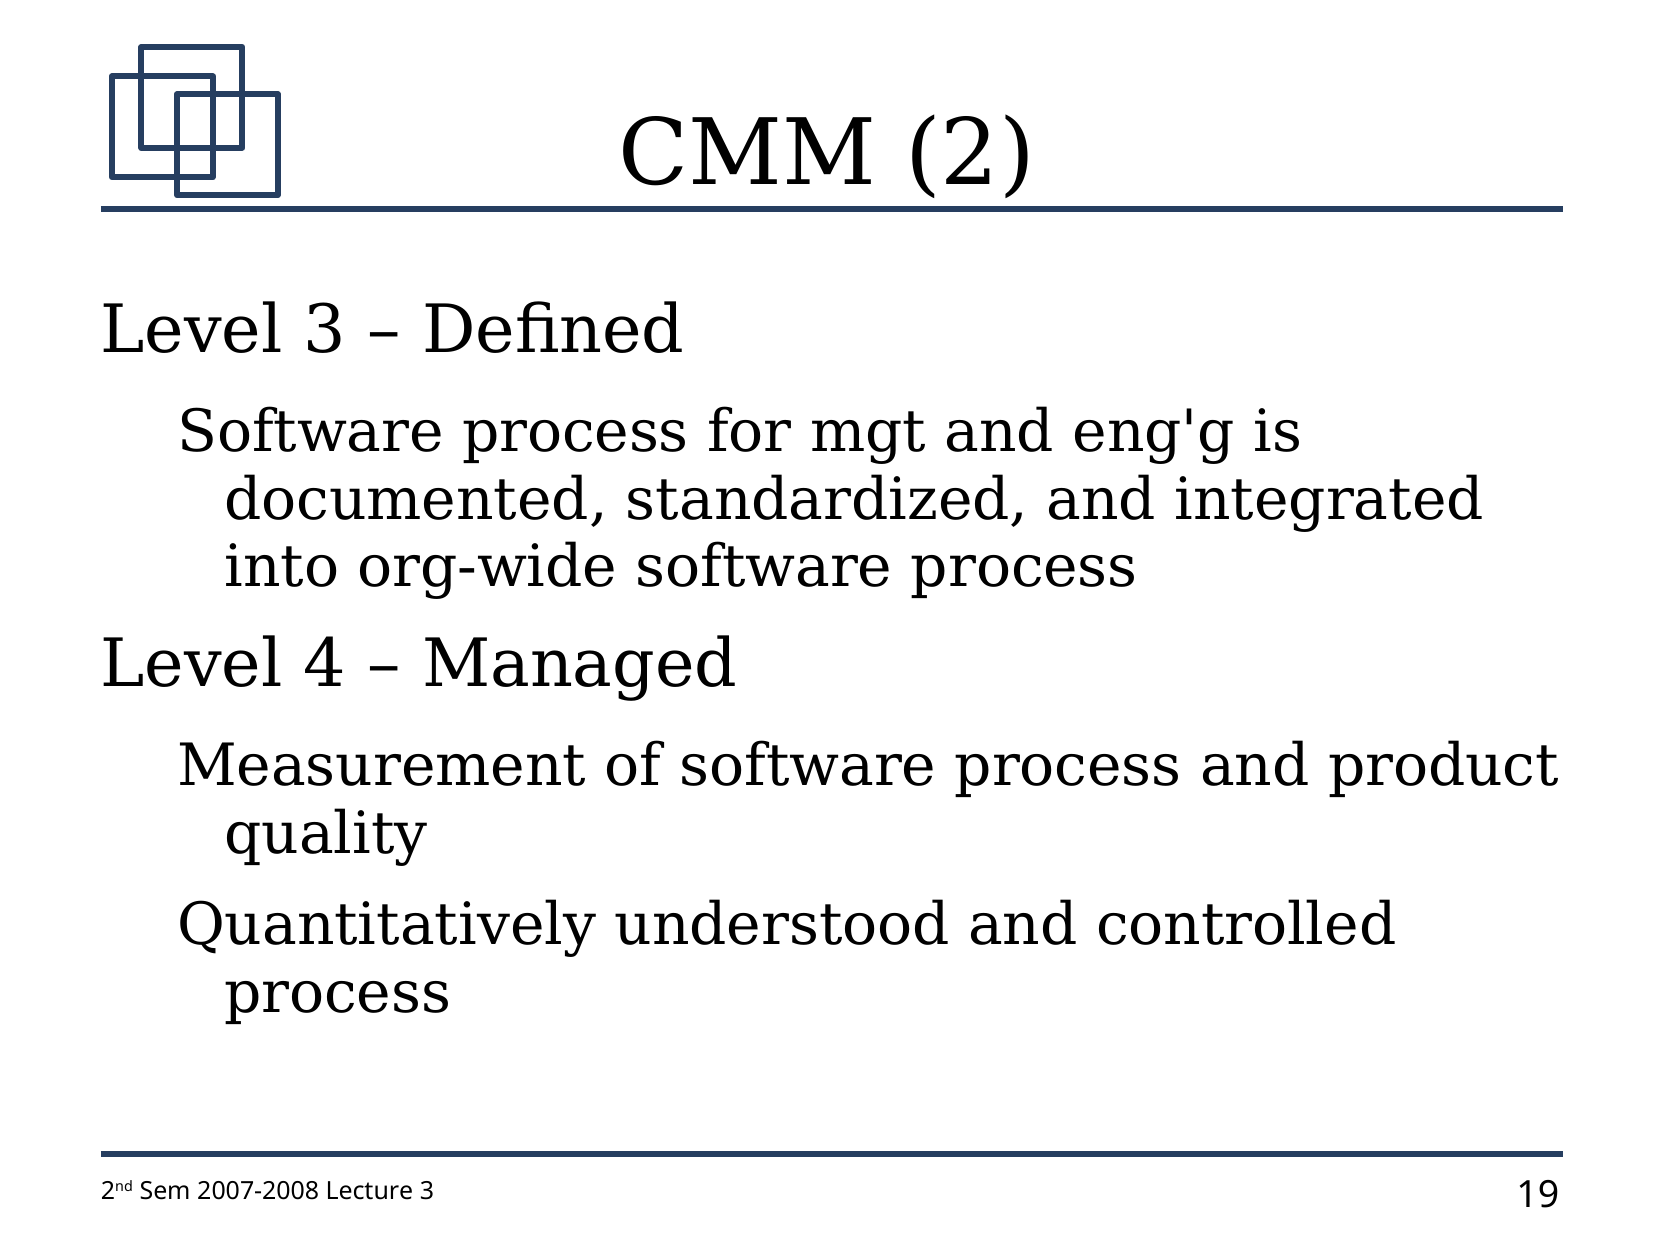

# CMM (2)
Level 3 – Defined
Software process for mgt and eng'g is documented, standardized, and integrated into org-wide software process
Level 4 – Managed
Measurement of software process and product quality
Quantitatively understood and controlled process